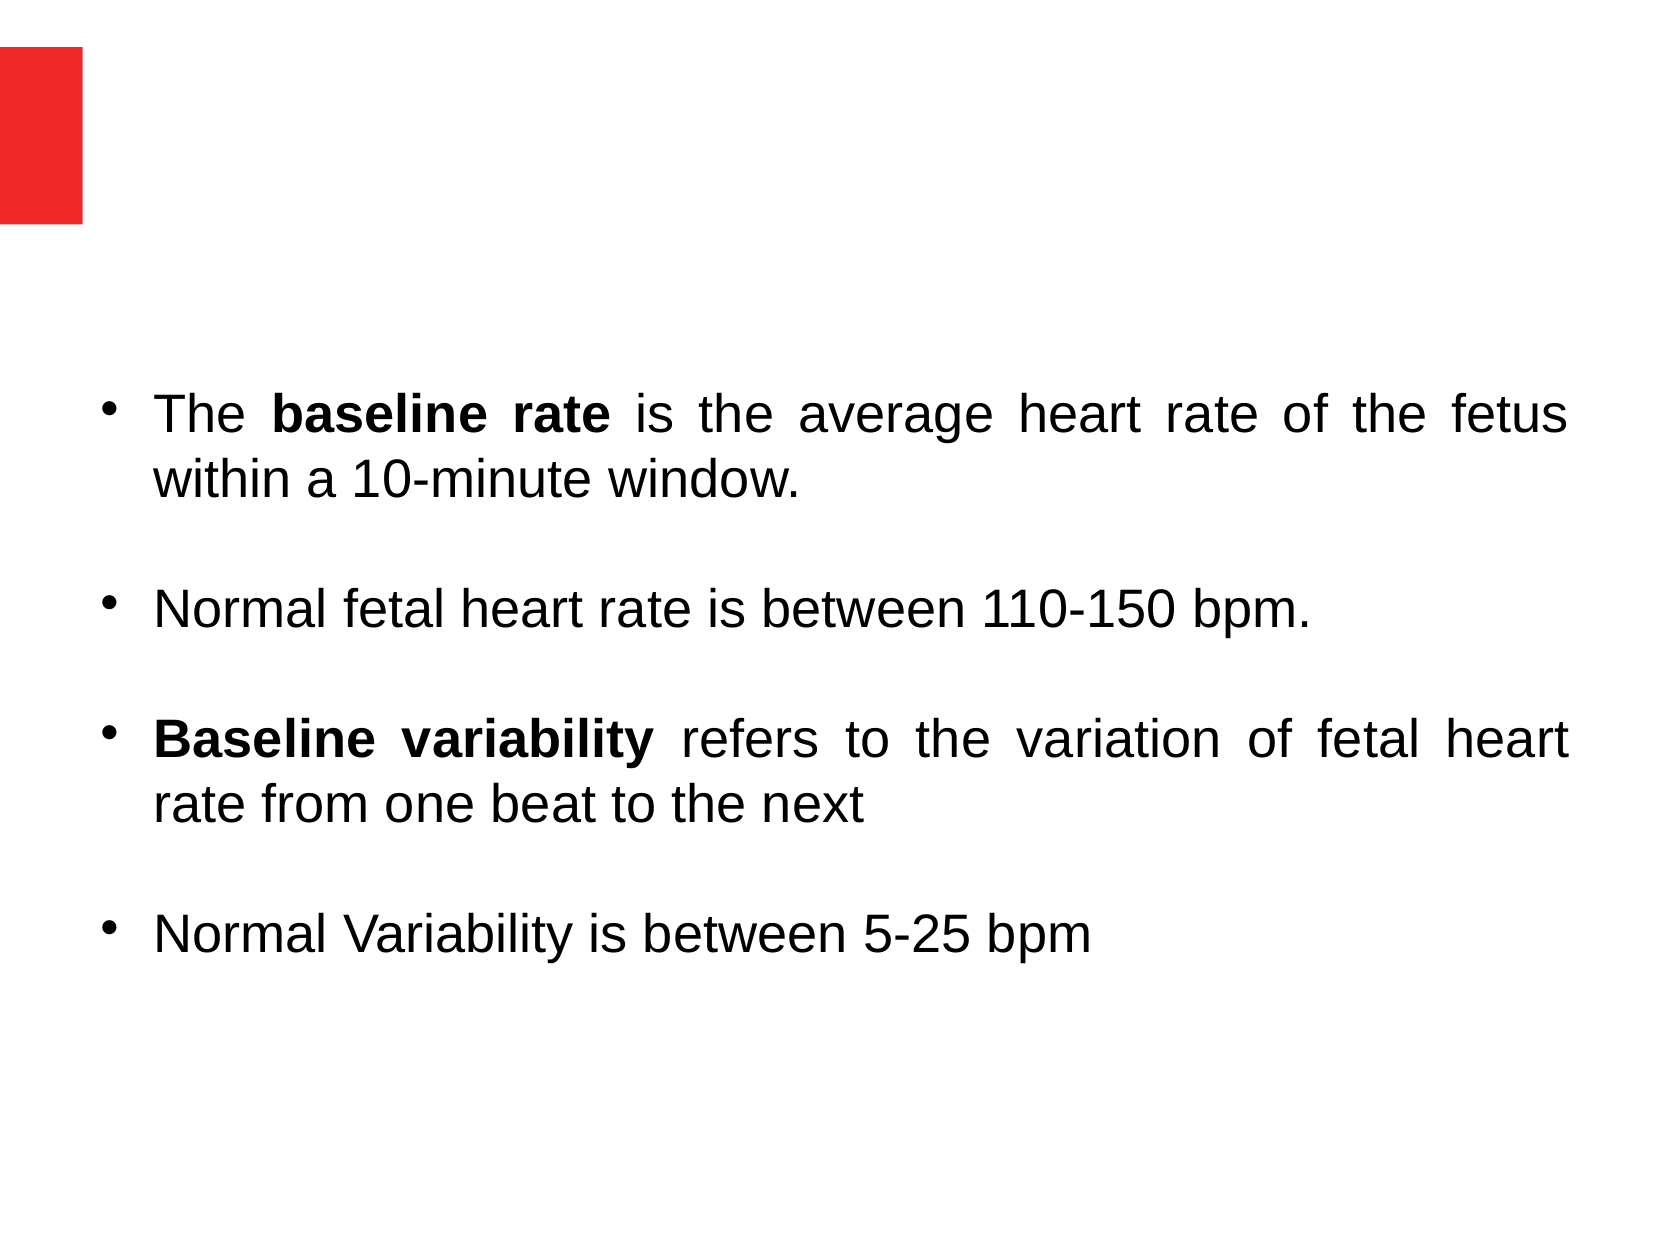

The baseline rate is the average heart rate of the fetus within a 10-minute window.
Normal fetal heart rate is between 110-150 bpm.
Baseline variability refers to the variation of fetal heart rate from one beat to the next
Normal Variability is between 5-25 bpm